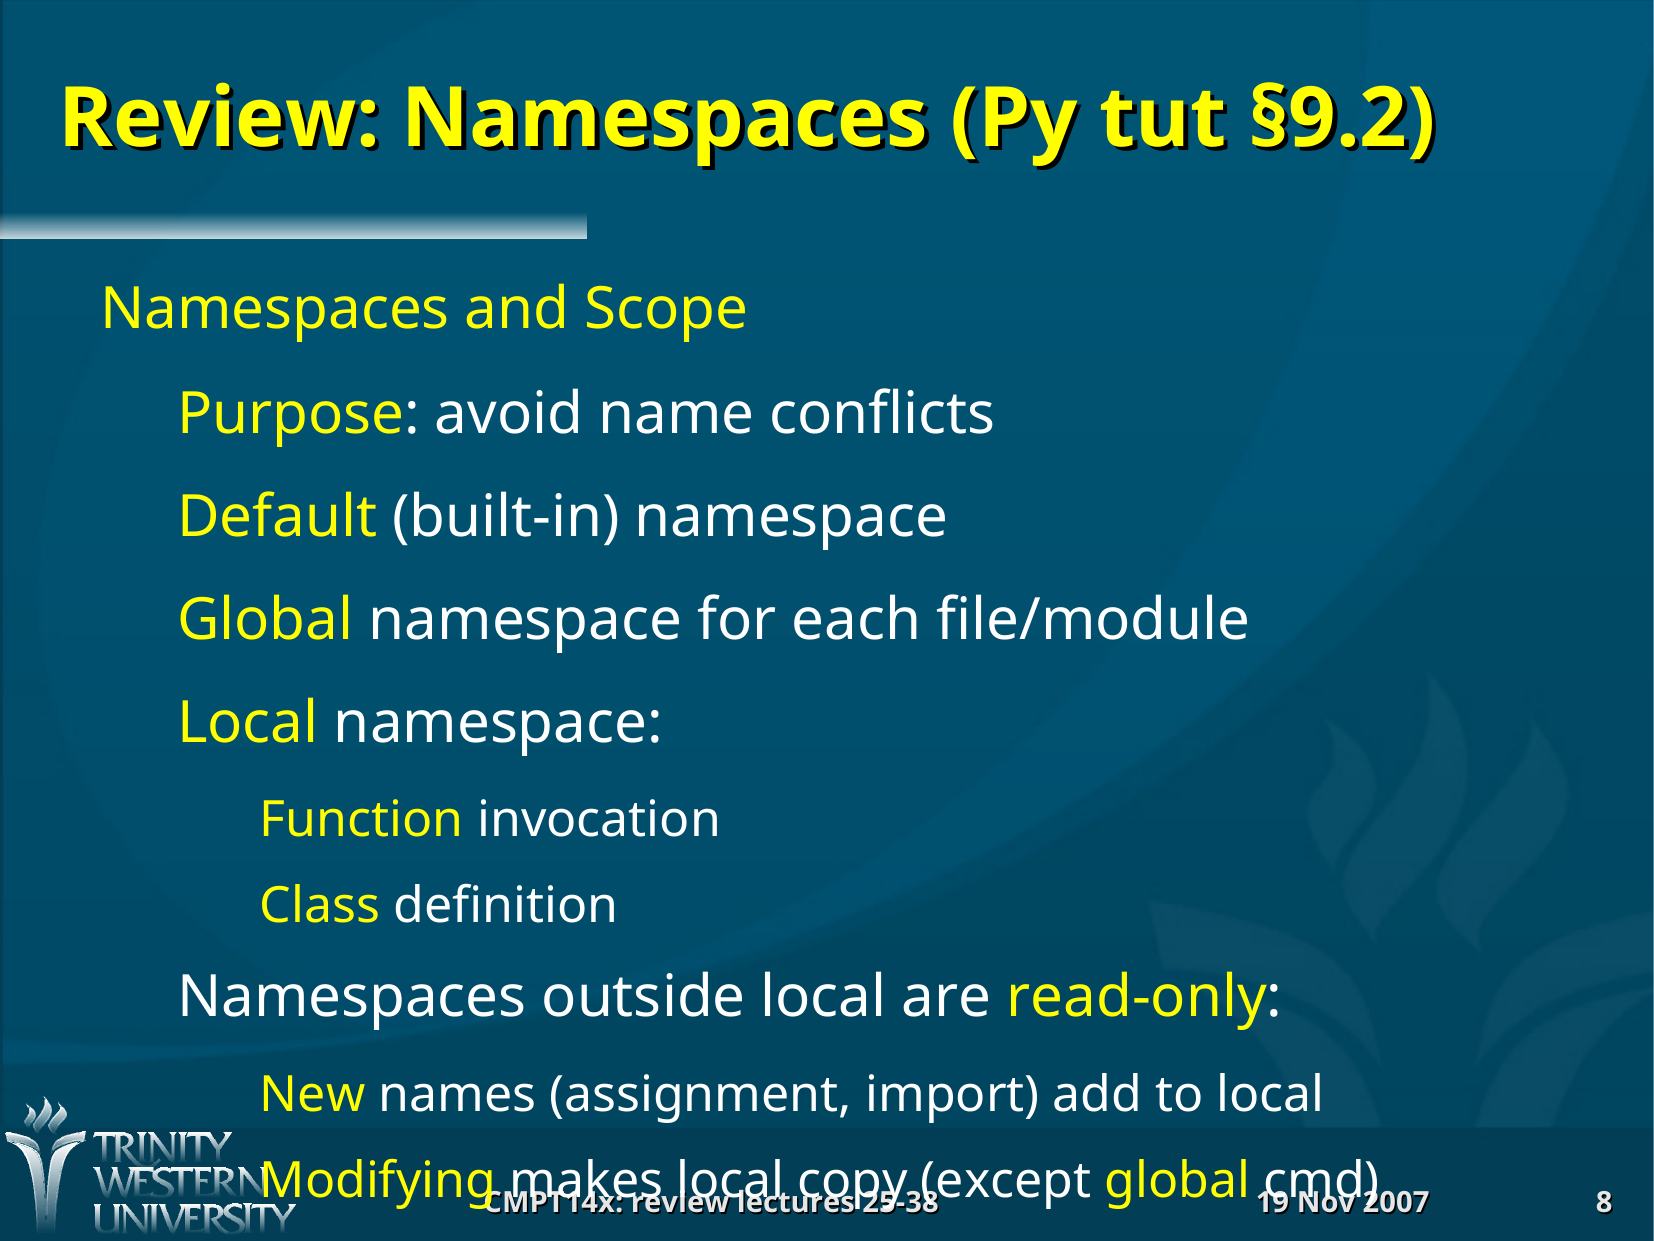

# Review: Namespaces (Py tut §9.2)
Namespaces and Scope
Purpose: avoid name conflicts
Default (built-in) namespace
Global namespace for each file/module
Local namespace:
Function invocation
Class definition
Namespaces outside local are read-only:
New names (assignment, import) add to local
Modifying makes local copy (except global cmd)
CMPT14x: review lectures 25-38
19 Nov 2007
8